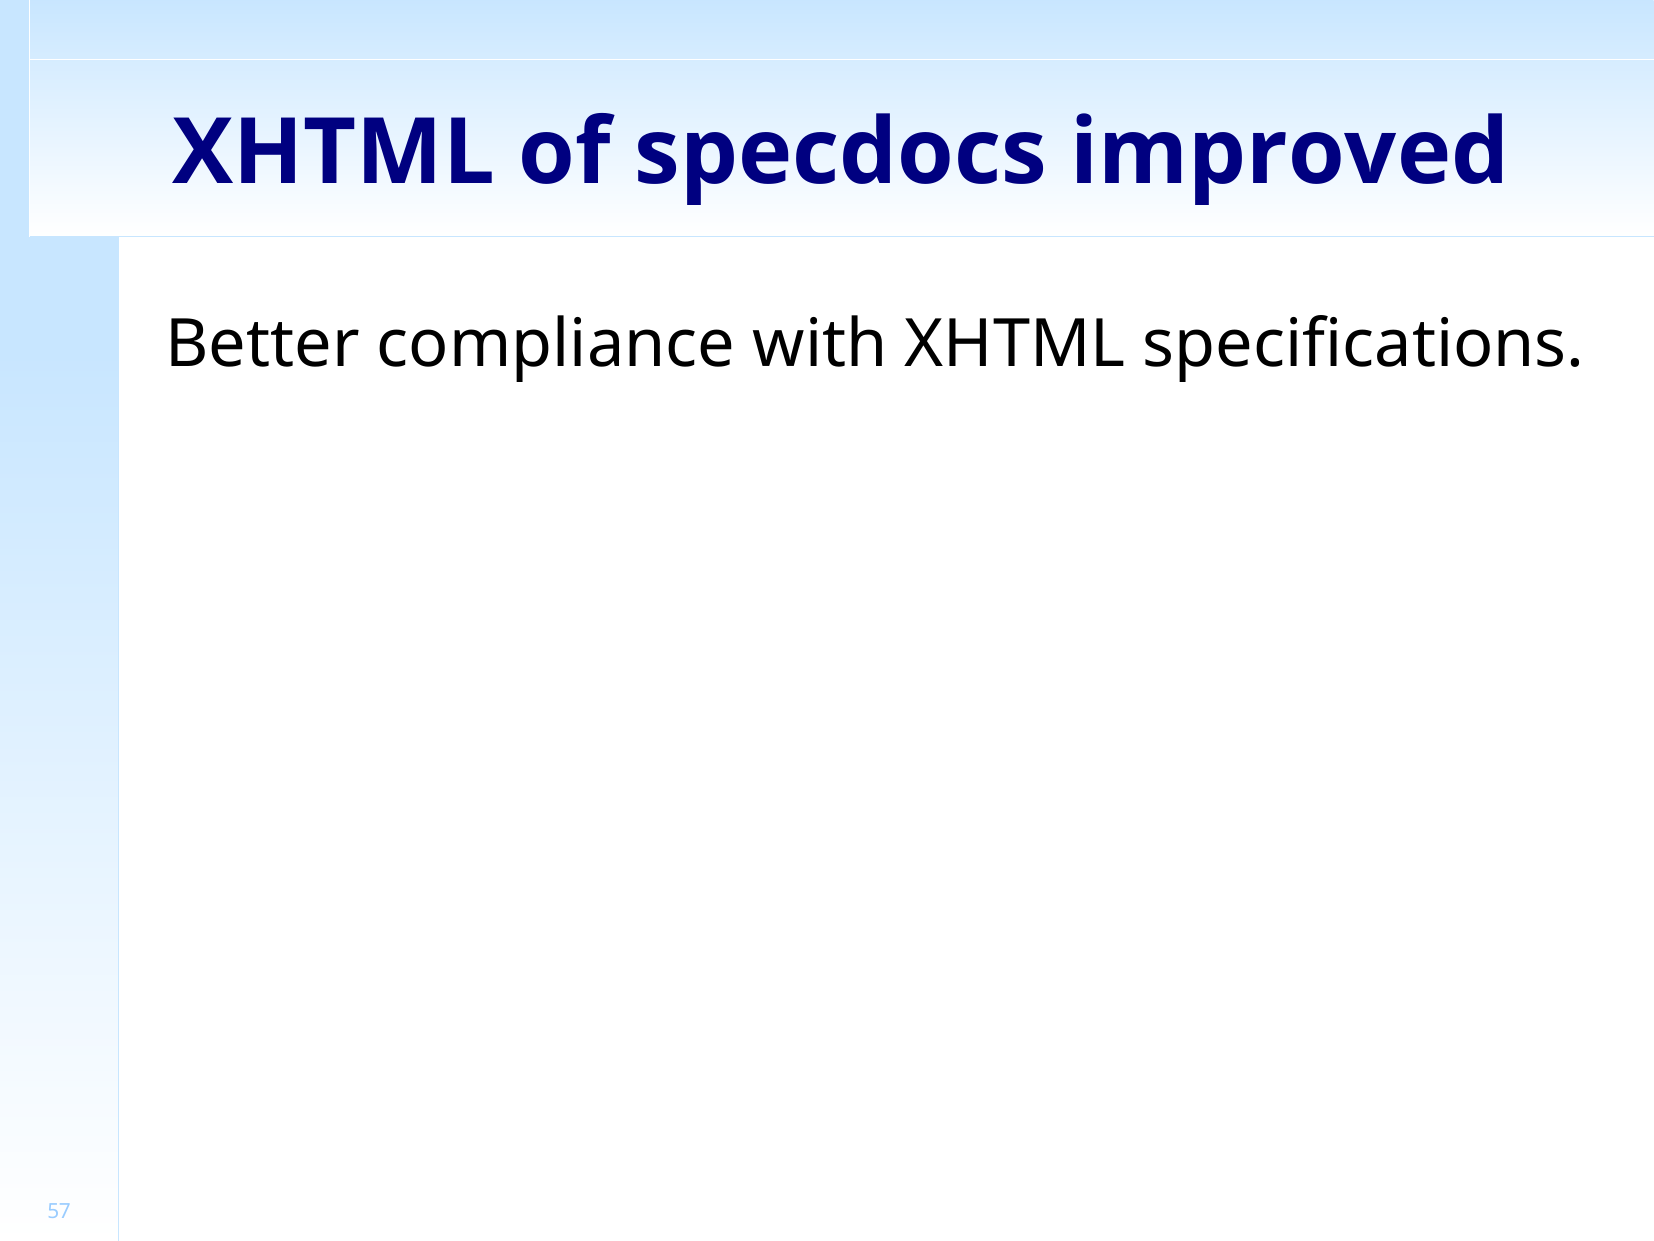

# XHTML of specdocs improved
Better compliance with XHTML specifications.